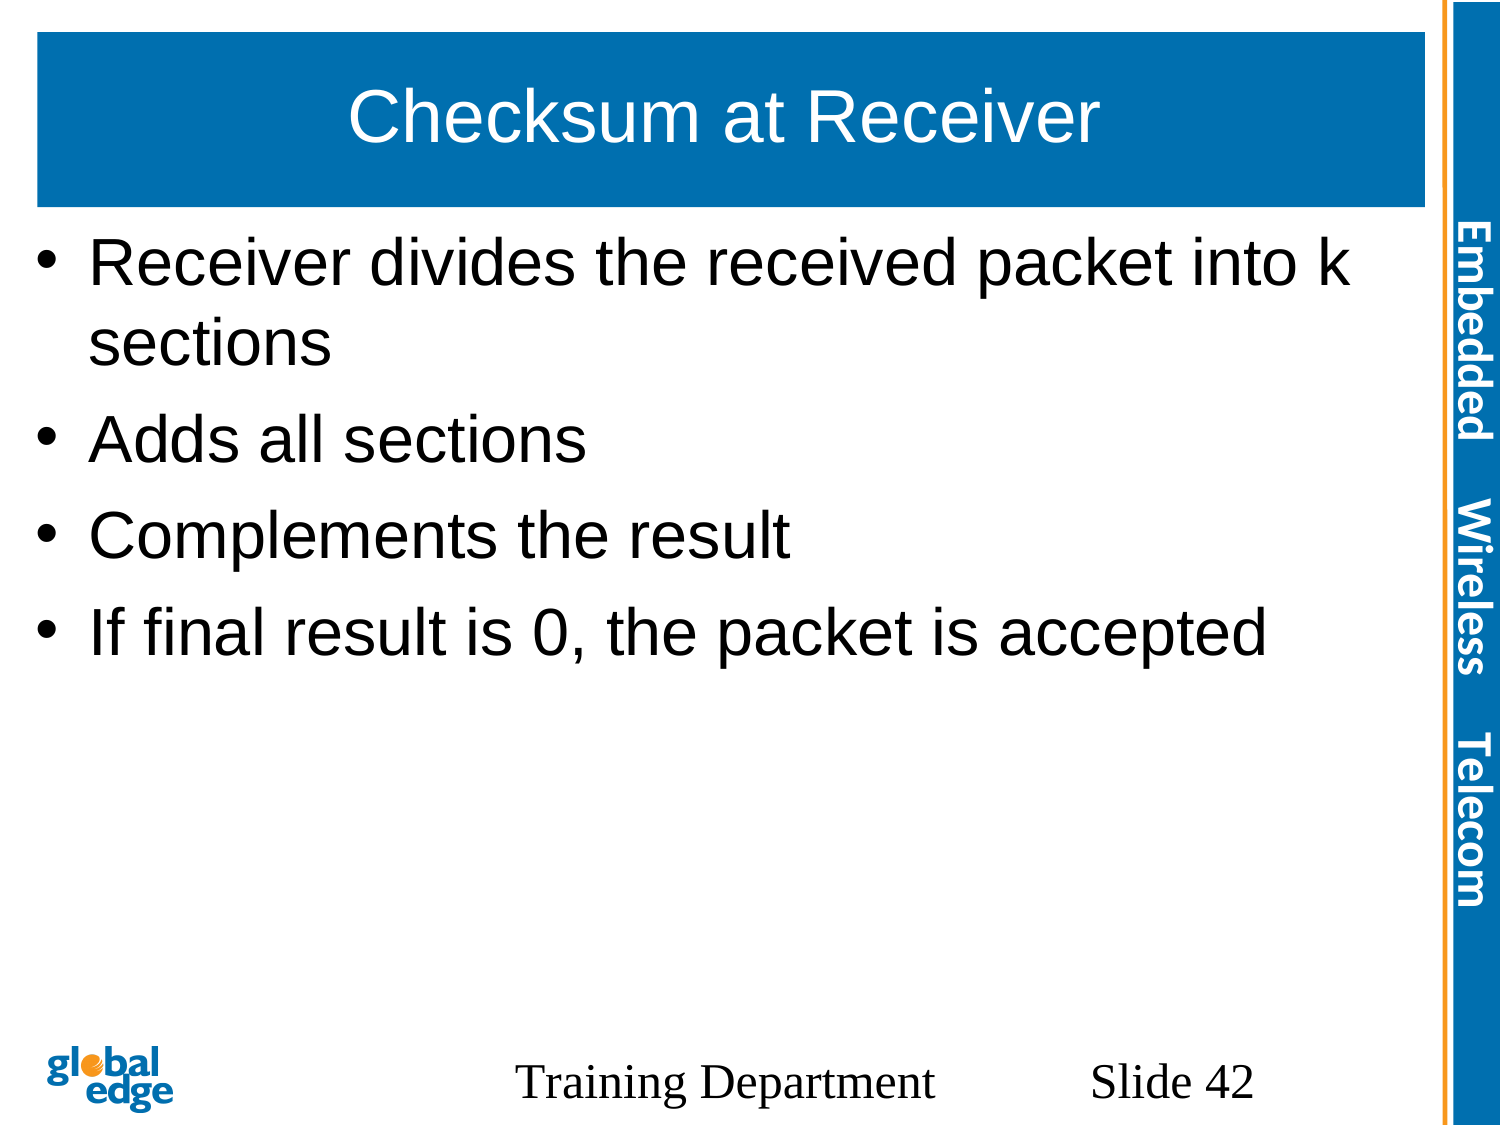

# Checksum at Receiver
Receiver divides the received packet into k sections
Adds all sections
Complements the result
If final result is 0, the packet is accepted
42